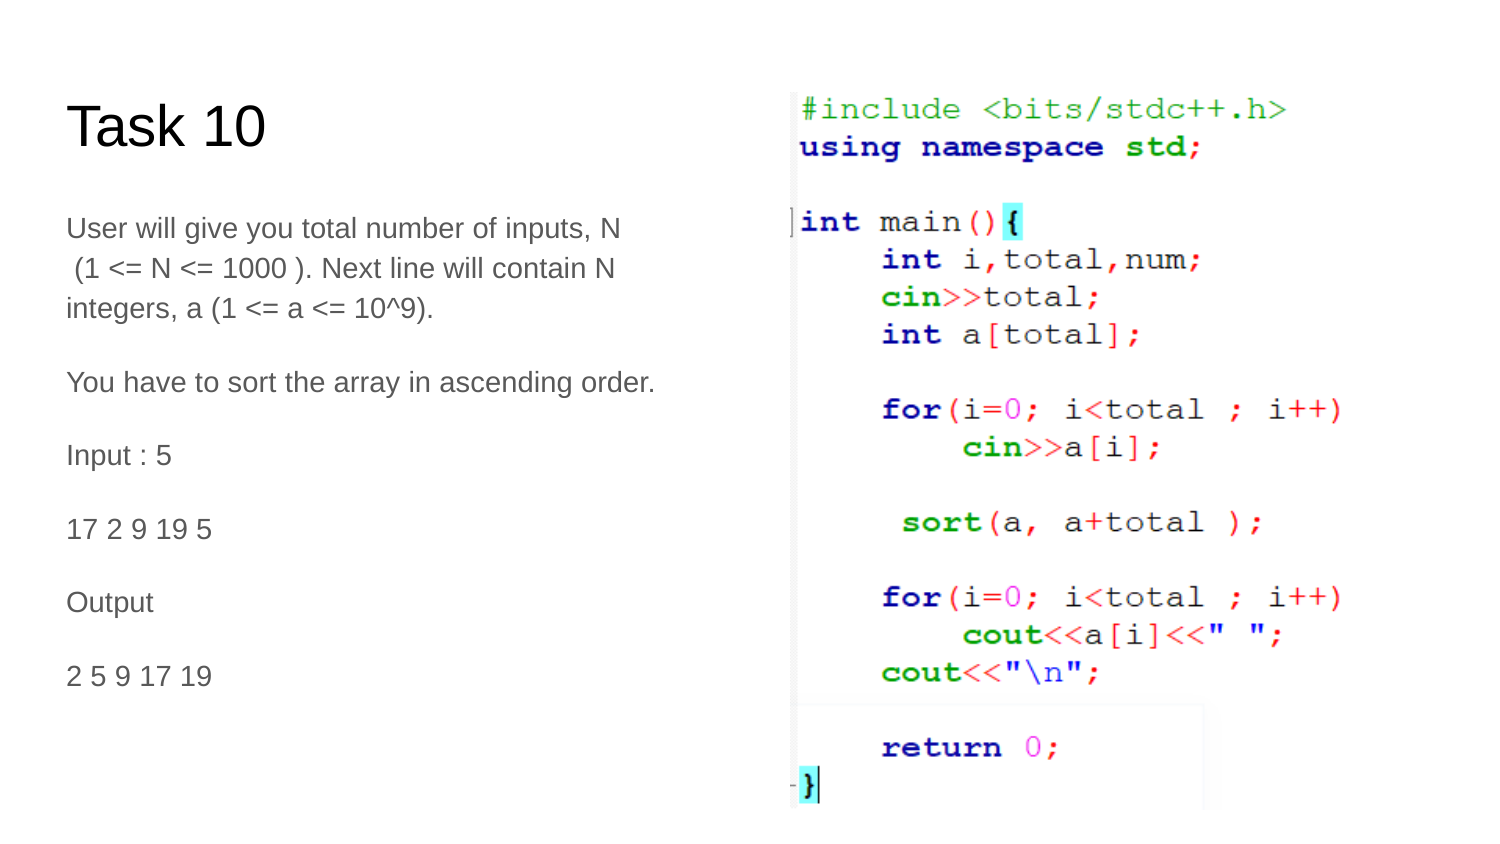

# Task 10
User will give you total number of inputs, N (1 <= N <= 1000 ). Next line will contain N integers, a (1 <= a <= 10^9).
You have to sort the array in ascending order.
Input : 5
17 2 9 19 5
Output
2 5 9 17 19